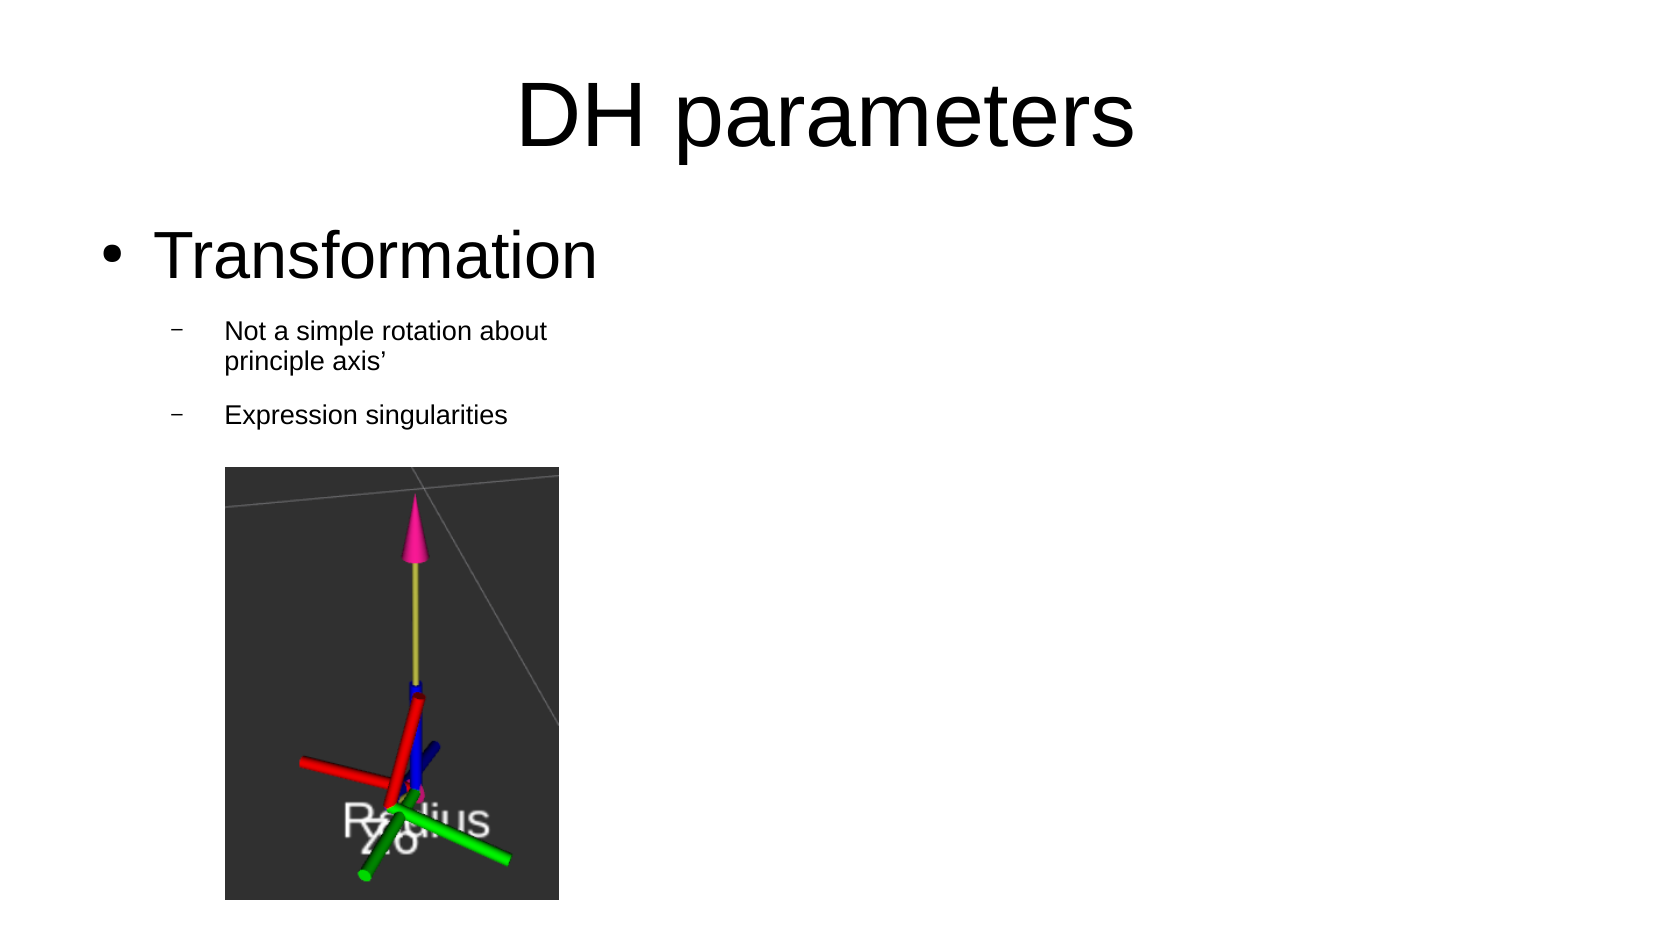

# DH parameters
Transformation
Not a simple rotation about
principle axis’
Expression singularities